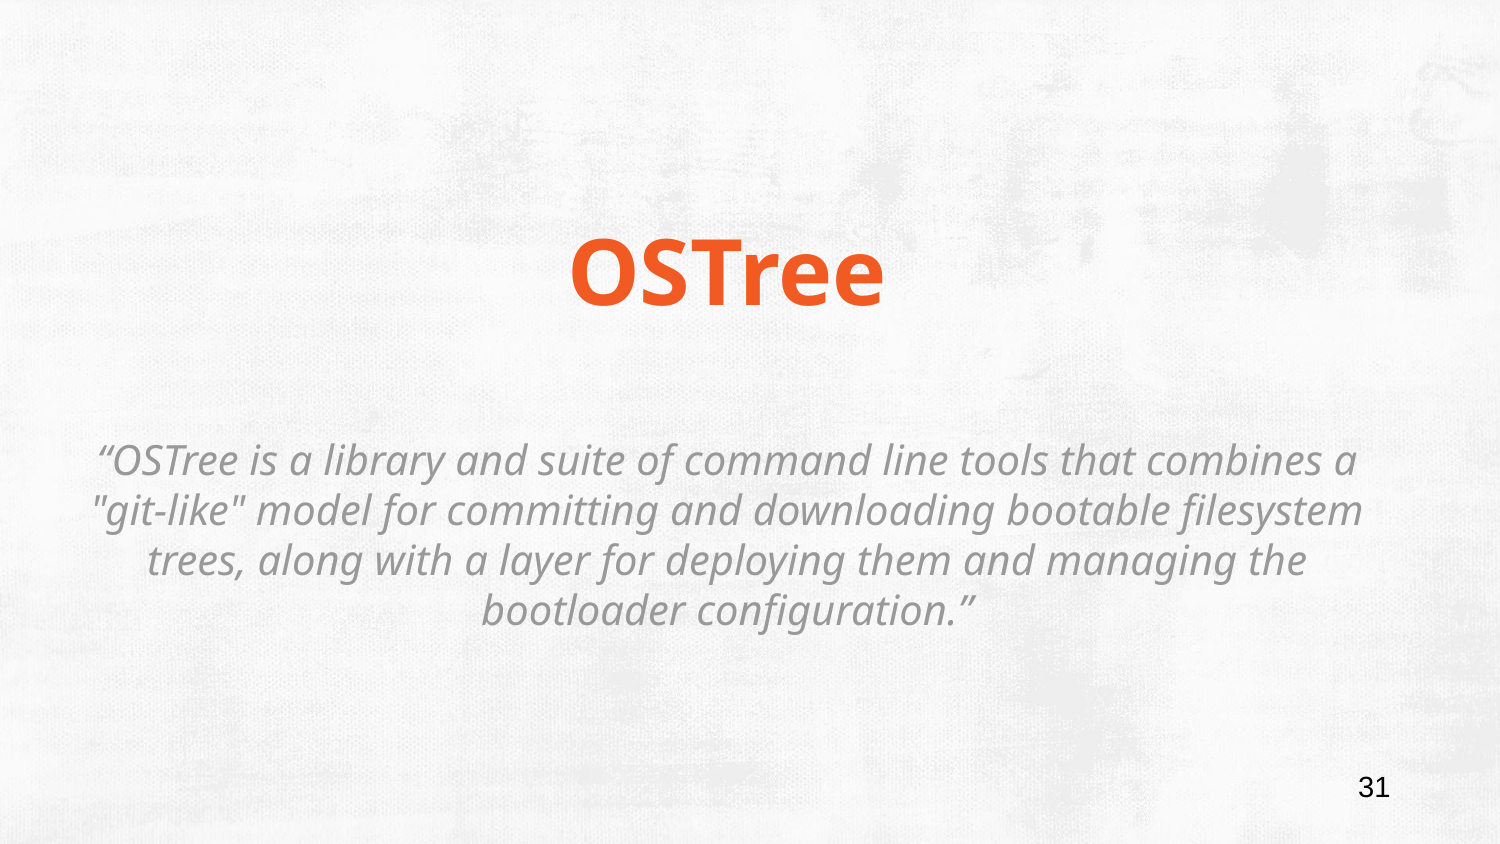

# OSTree “OSTree is a library and suite of command line tools that combines a "git-like" model for committing and downloading bootable filesystem trees, along with a layer for deploying them and managing the bootloader configuration.”